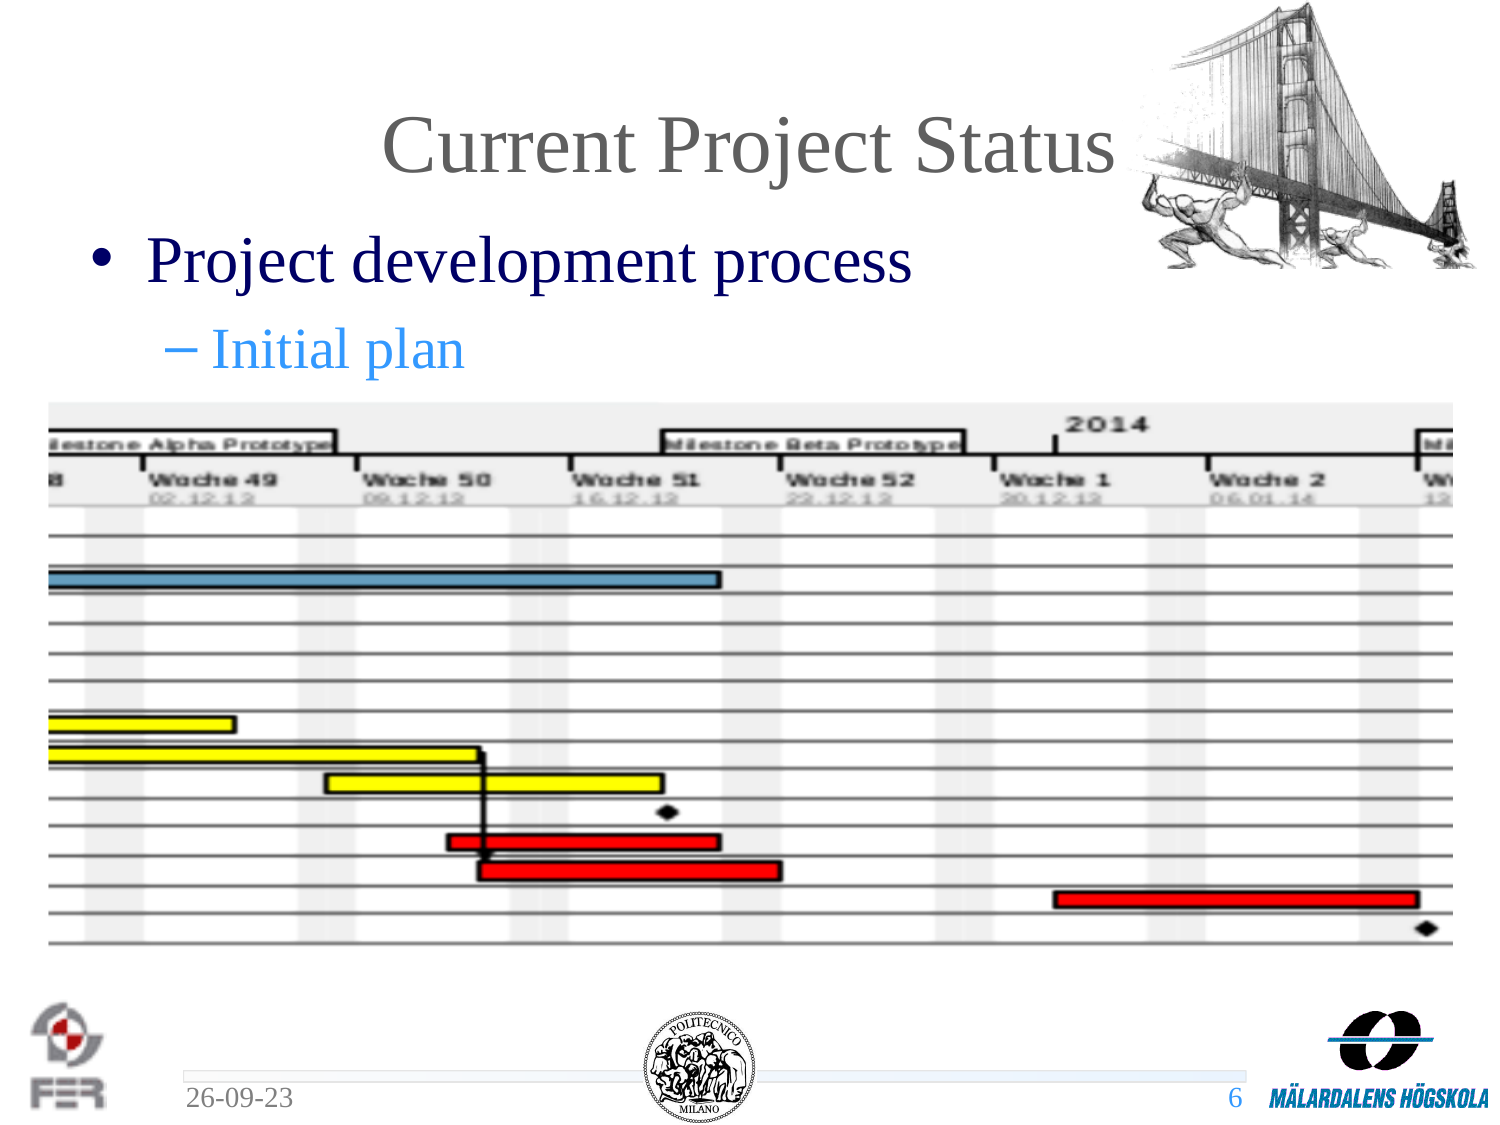

# Current Project Status
Project development process
Initial plan
26-08-21